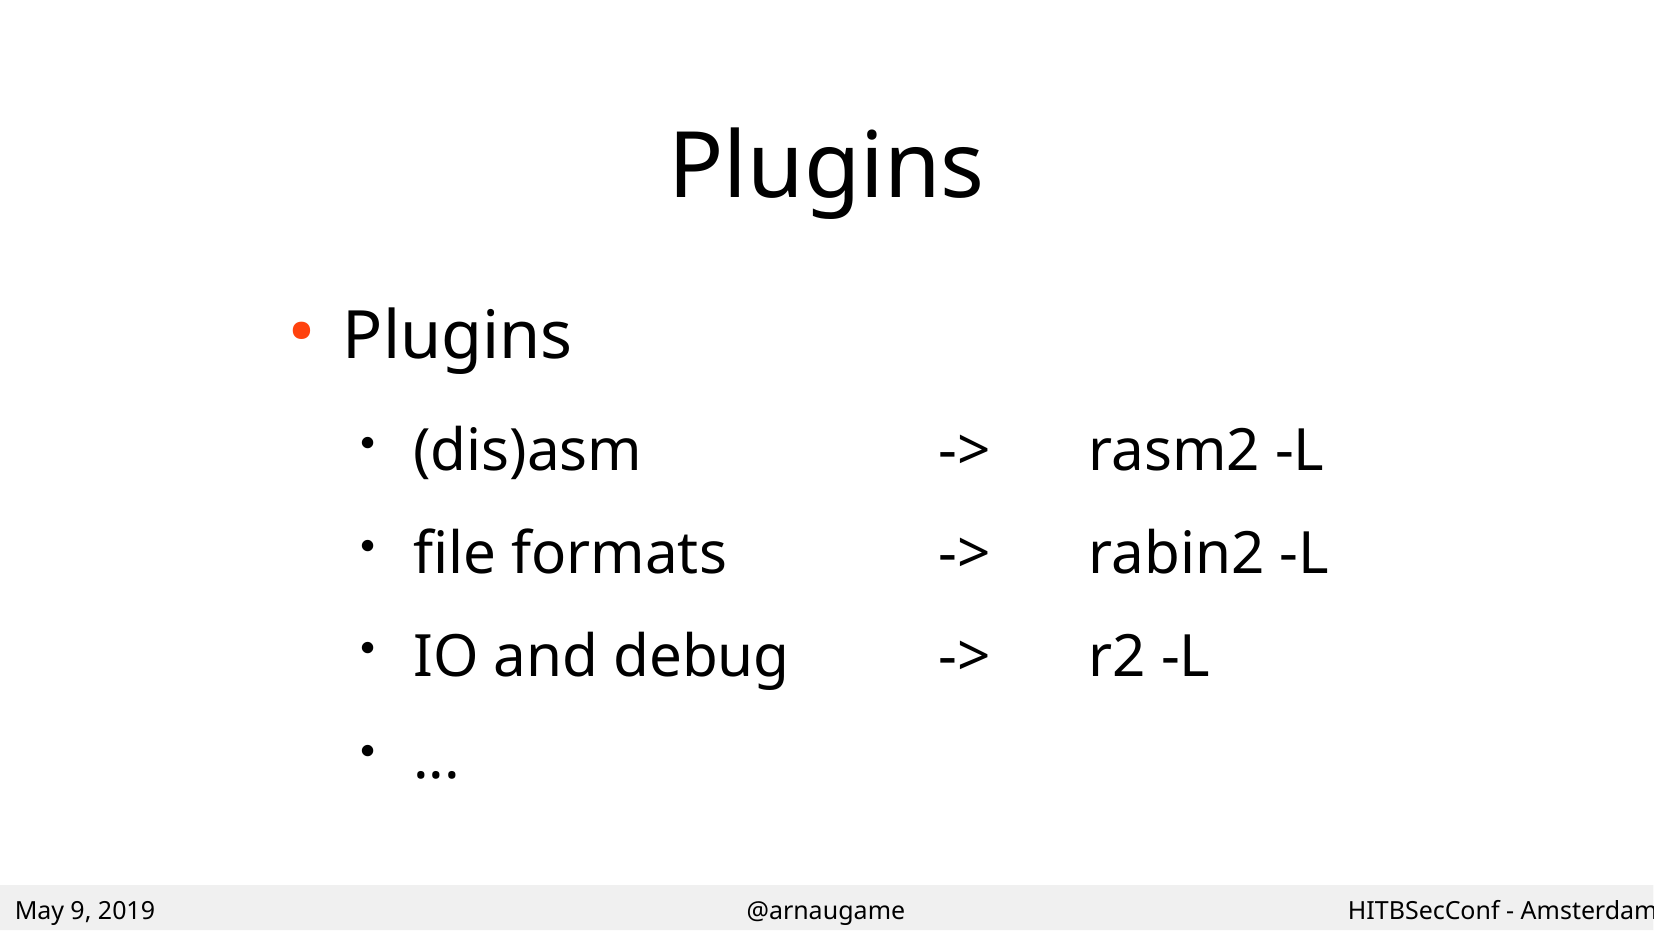

# Plugins
Plugins
(dis)asm				->		rasm2 -L
file formats			-> 		rabin2 -L
IO and debug		-> 		r2 -L
...
May 9, 2019
@arnaugamez
HITBSecConf - Amsterdam